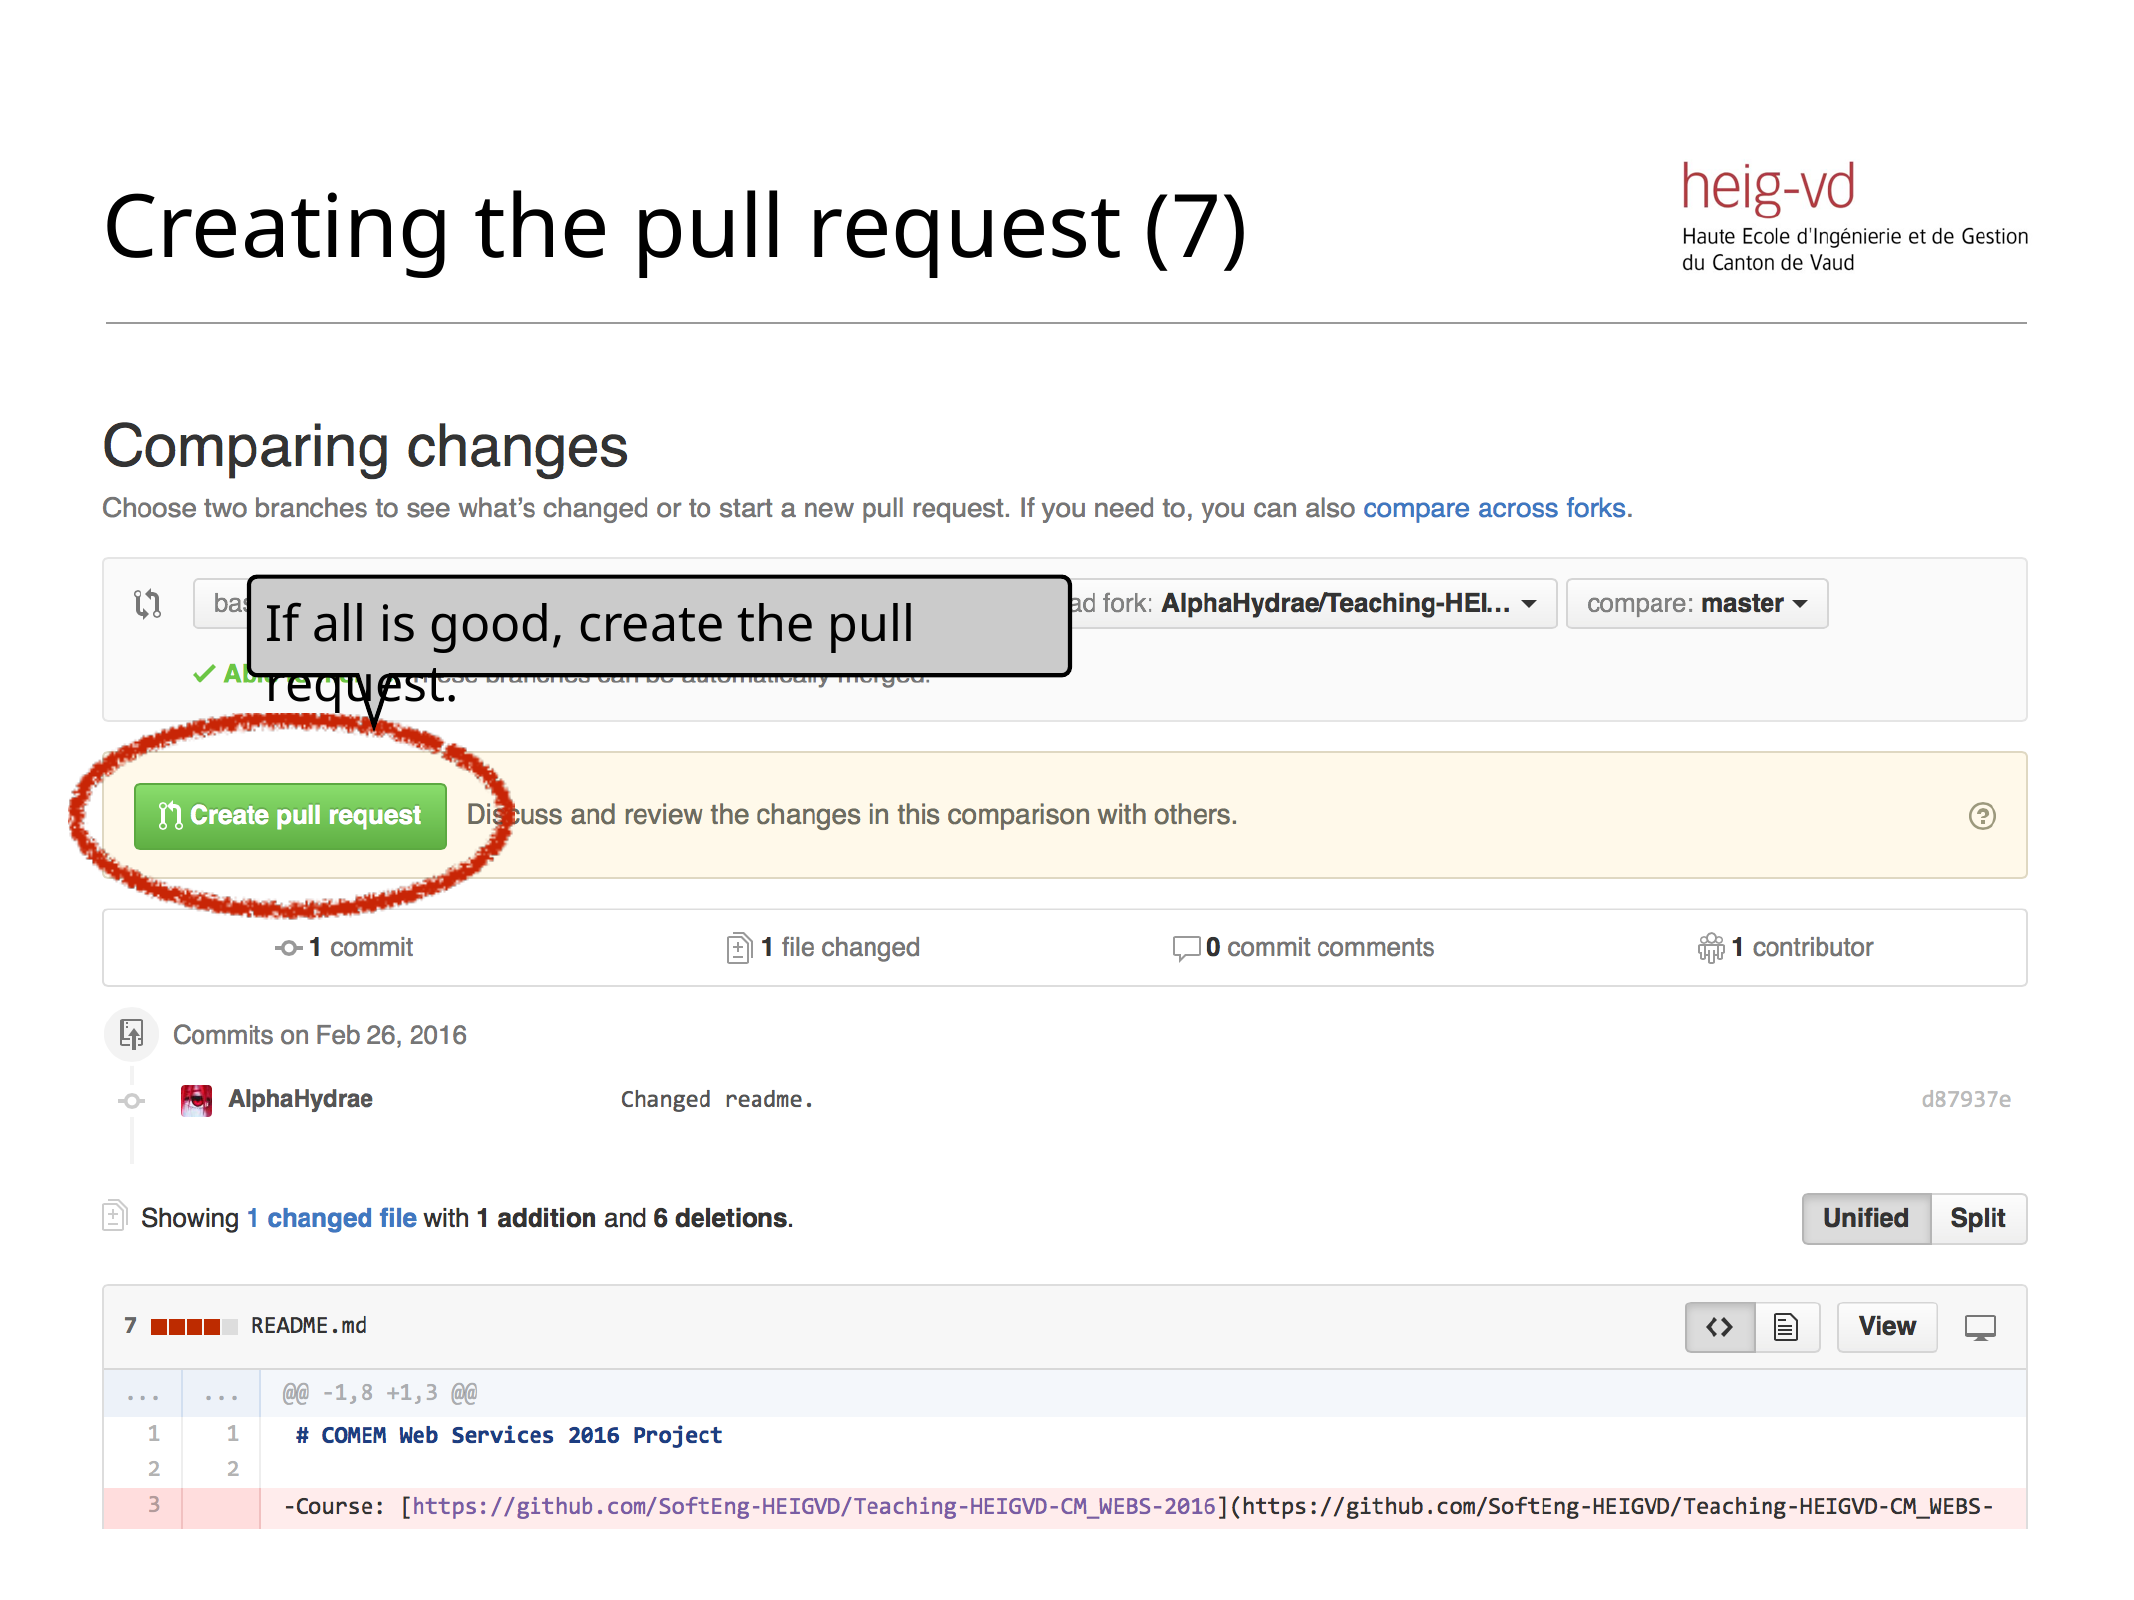

# Creating the pull request (7)
If all is good, create the pull request.